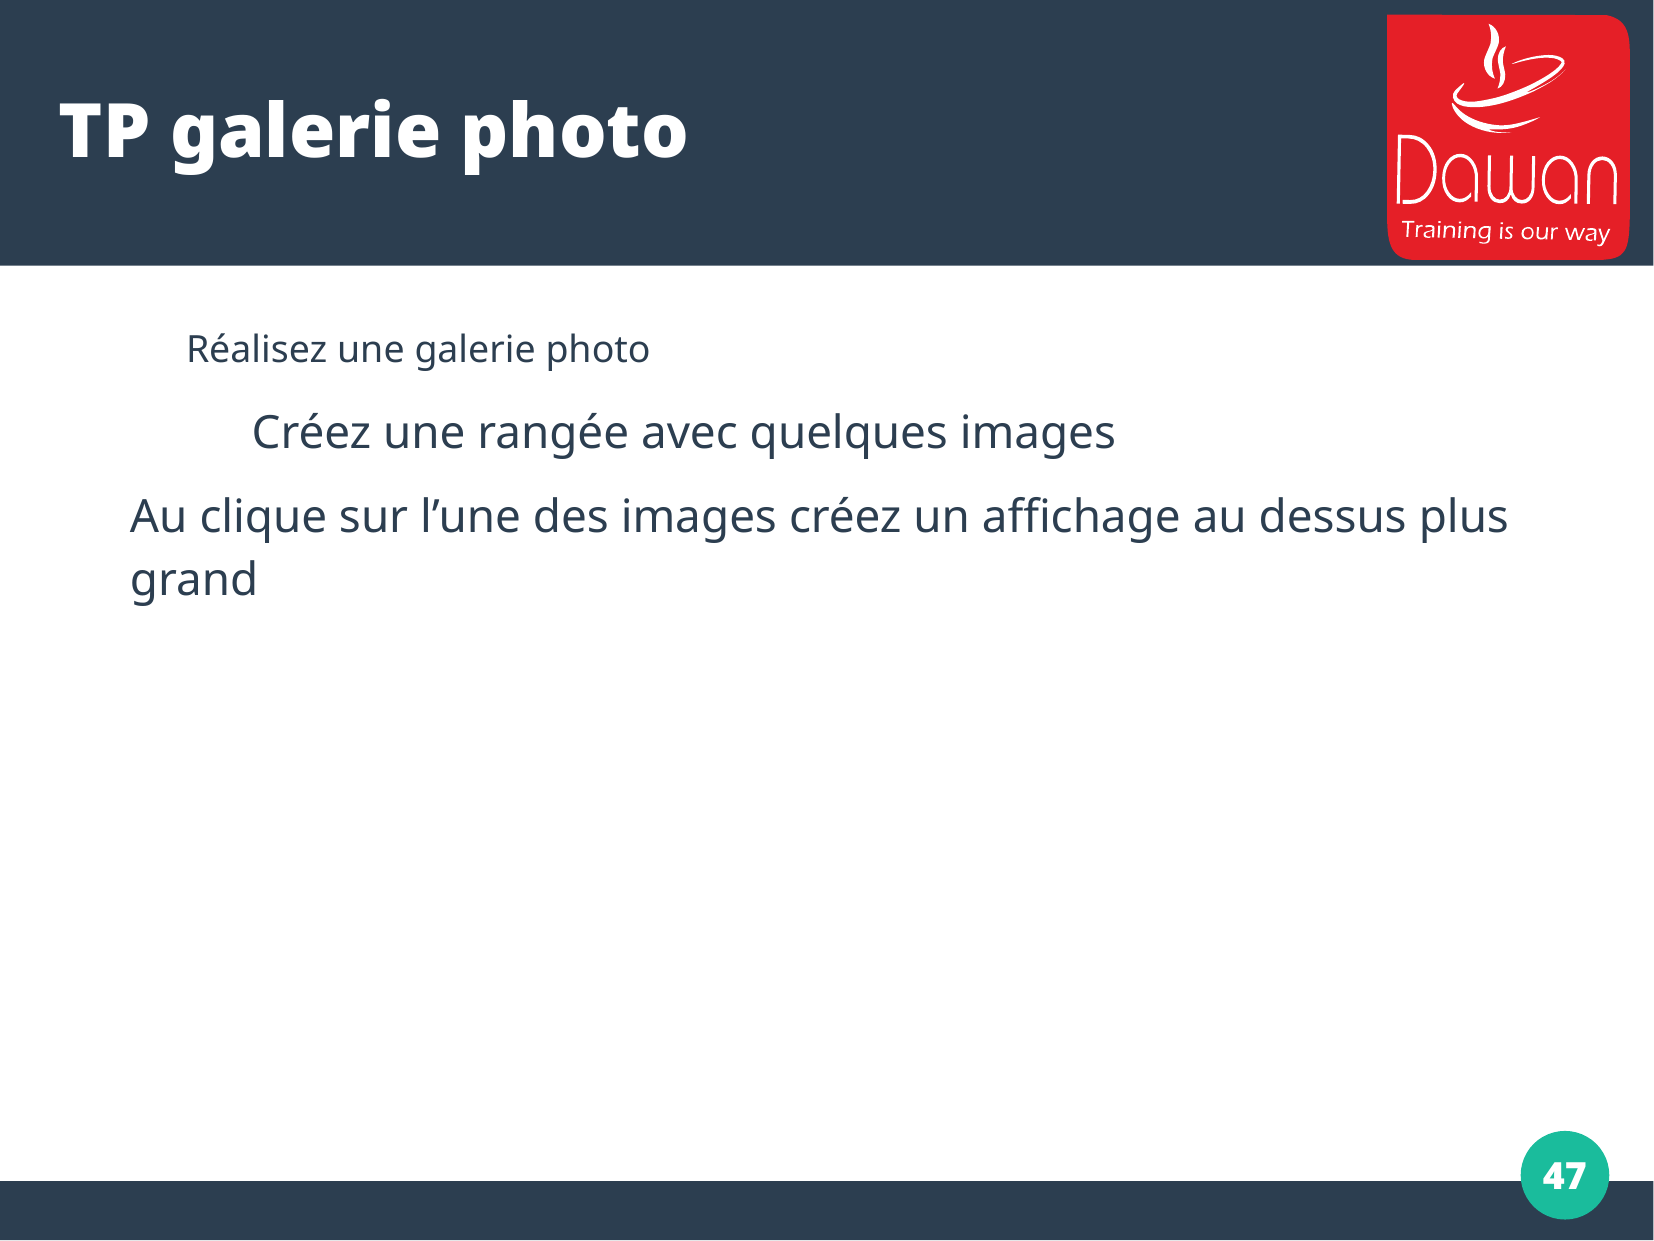

# TP galerie photo
Réalisez une galerie photo
Créez une rangée avec quelques images
Au clique sur l’une des images créez un affichage au dessus plus grand
47